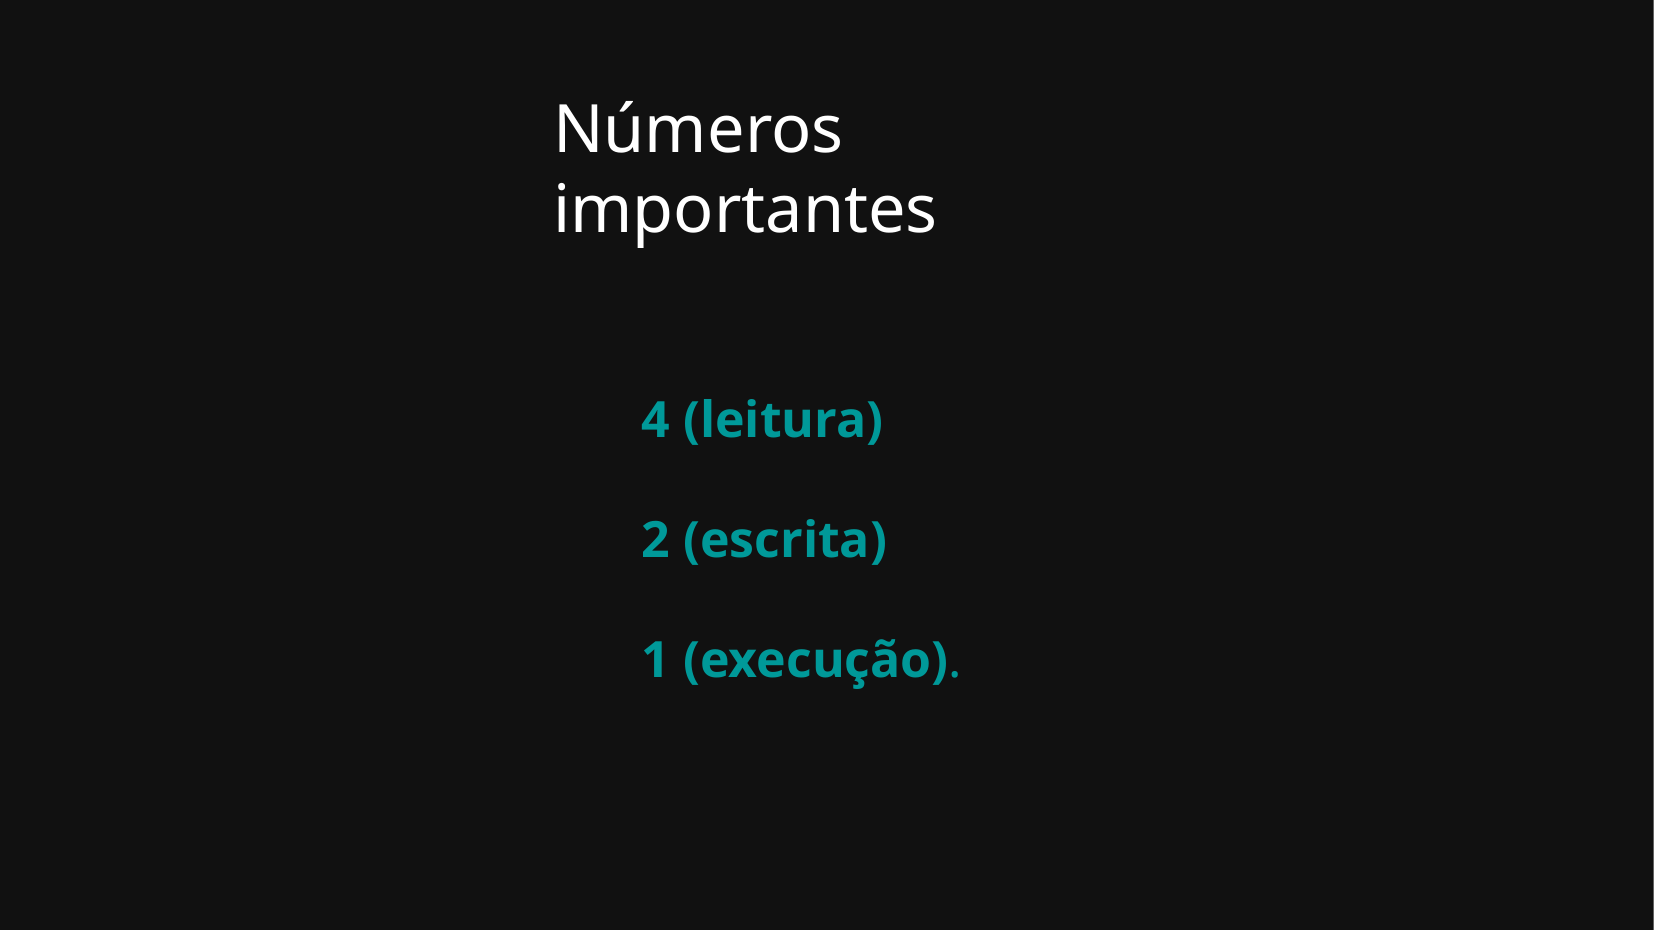

Números importantes
4 (leitura)
2 (escrita)
1 (execução).